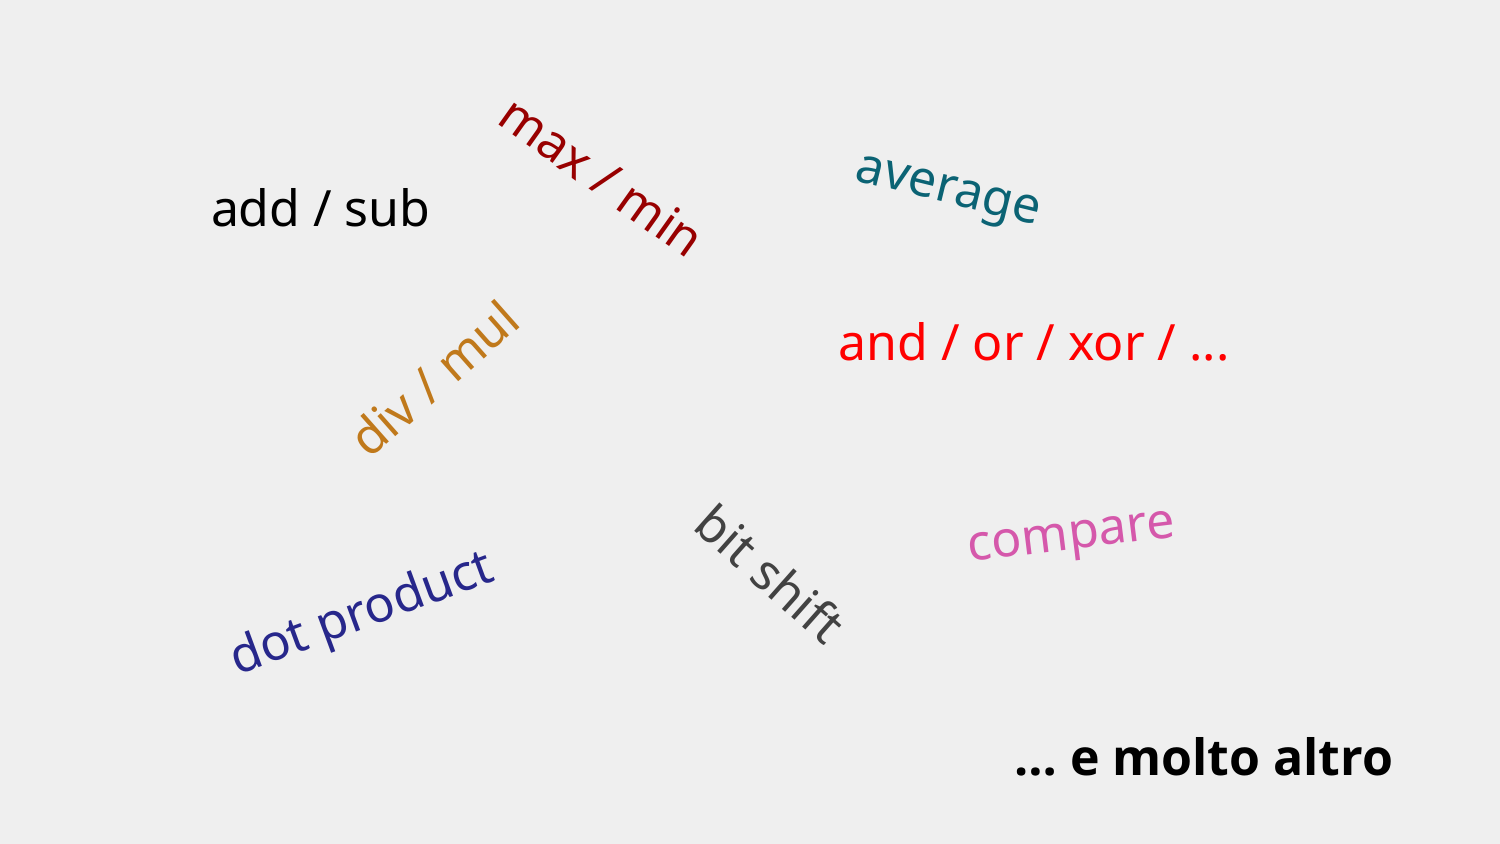

average
add / sub
max / min
and / or / xor / ...
div / mul
compare
dot product
bit shift
… e molto altro